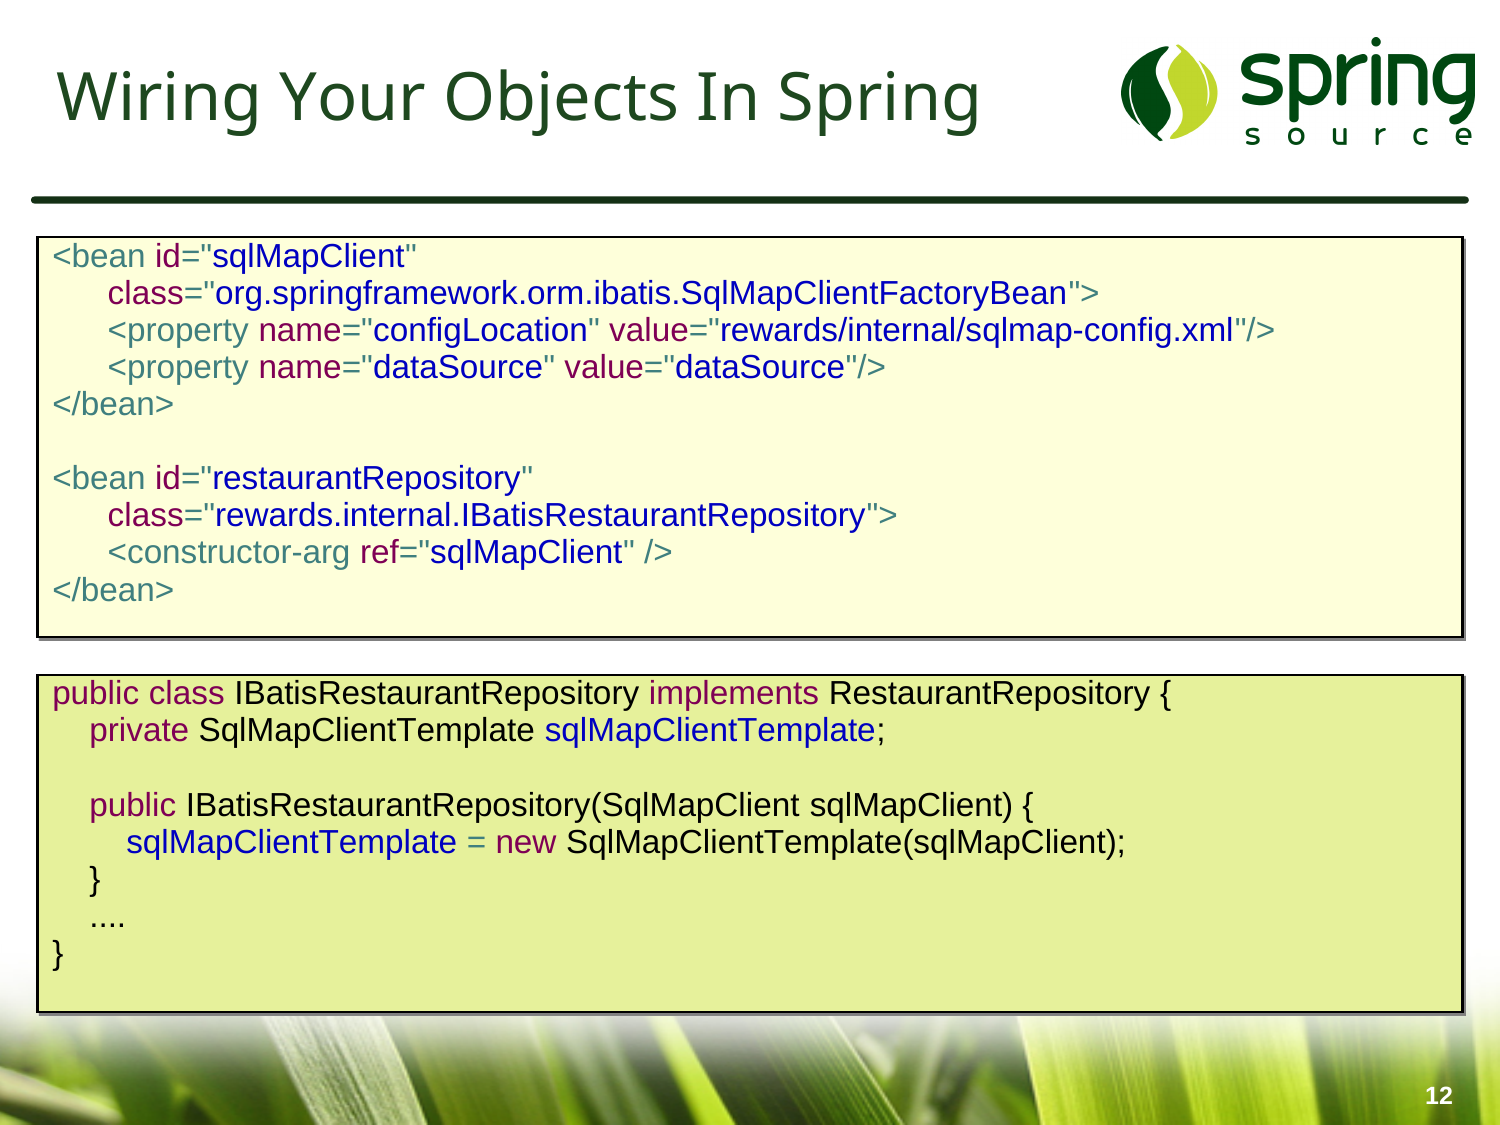

# Wiring Your Objects In Spring
<bean id="sqlMapClient"
 class="org.springframework.orm.ibatis.SqlMapClientFactoryBean">
 <property name="configLocation" value="rewards/internal/sqlmap-config.xml"/>
 <property name="dataSource" value="dataSource"/>
</bean>
<bean id="restaurantRepository"
 class="rewards.internal.IBatisRestaurantRepository">
 <constructor-arg ref="sqlMapClient" />
</bean>
public class IBatisRestaurantRepository implements RestaurantRepository {
 private SqlMapClientTemplate sqlMapClientTemplate;
 public IBatisRestaurantRepository(SqlMapClient sqlMapClient) {
 sqlMapClientTemplate = new SqlMapClientTemplate(sqlMapClient);
 }
 ....
}